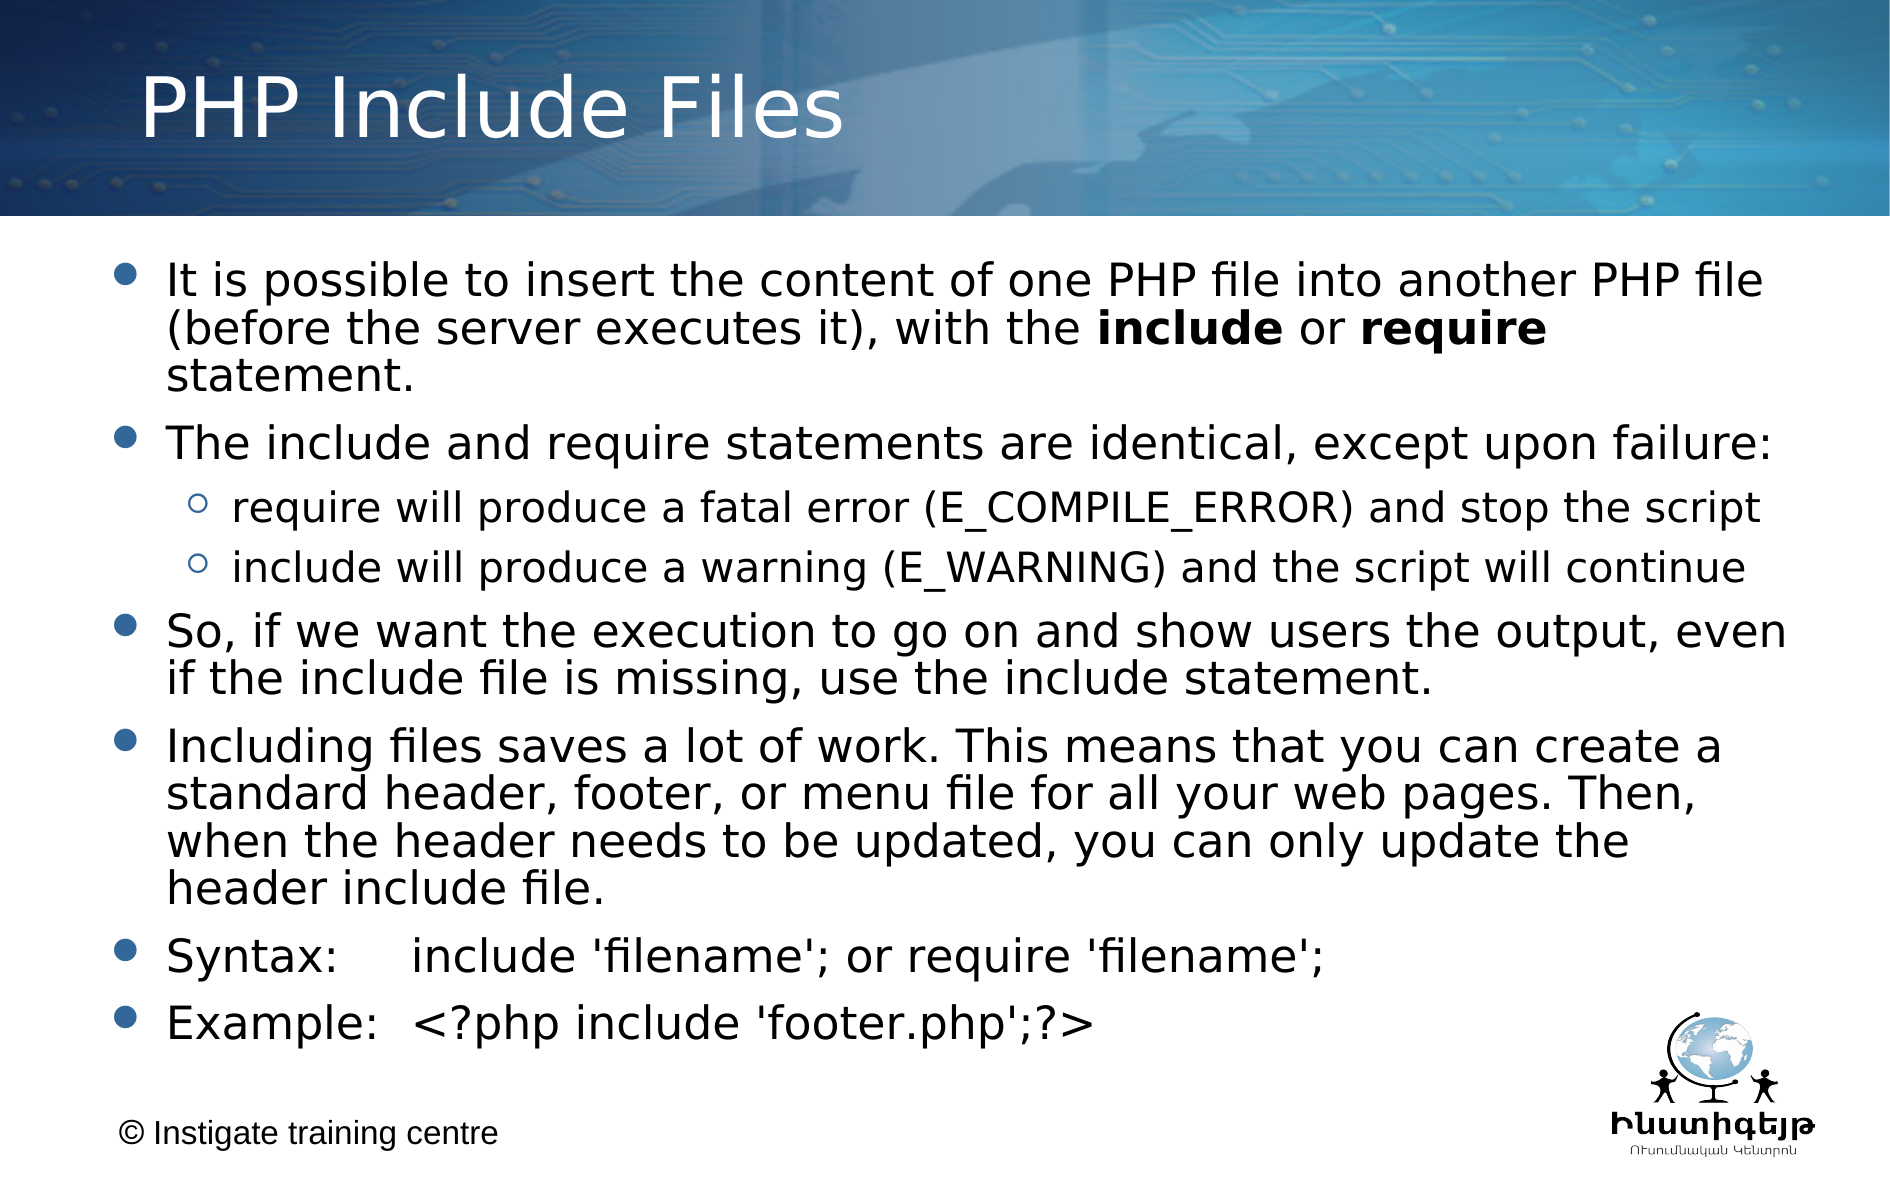

PHP Include Files
# It is possible to insert the content of one PHP file into another PHP file (before the server executes it), with the include or require statement.
The include and require statements are identical, except upon failure:
require will produce a fatal error (E_COMPILE_ERROR) and stop the script
include will produce a warning (E_WARNING) and the script will continue
So, if we want the execution to go on and show users the output, even if the include file is missing, use the include statement.
Including files saves a lot of work. This means that you can create a standard header, footer, or menu file for all your web pages. Then, when the header needs to be updated, you can only update the header include file.
Syntax:	include 'filename'; or require 'filename';
Example: 	<?php include 'footer.php';?>